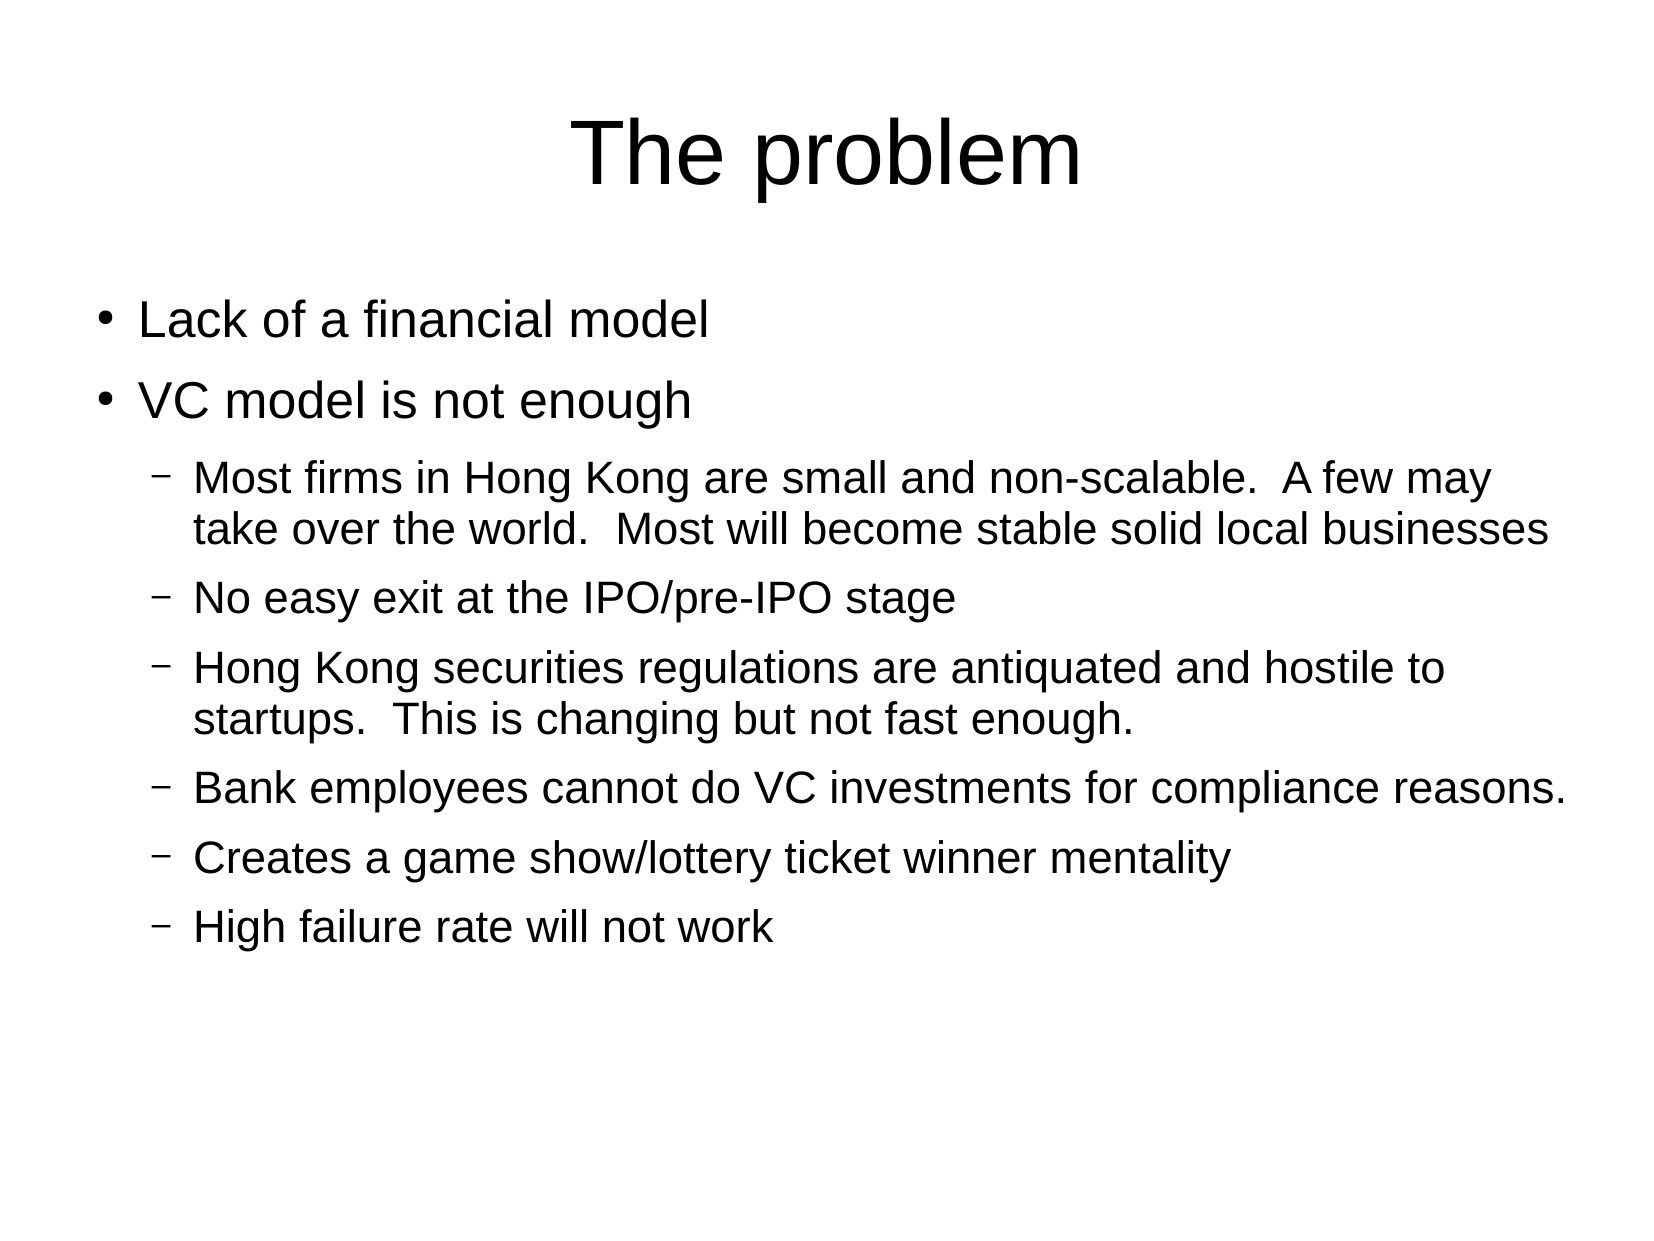

# The problem
Lack of a financial model
VC model is not enough
Most firms in Hong Kong are small and non-scalable. A few may take over the world. Most will become stable solid local businesses
No easy exit at the IPO/pre-IPO stage
Hong Kong securities regulations are antiquated and hostile to startups. This is changing but not fast enough.
Bank employees cannot do VC investments for compliance reasons.
Creates a game show/lottery ticket winner mentality
High failure rate will not work